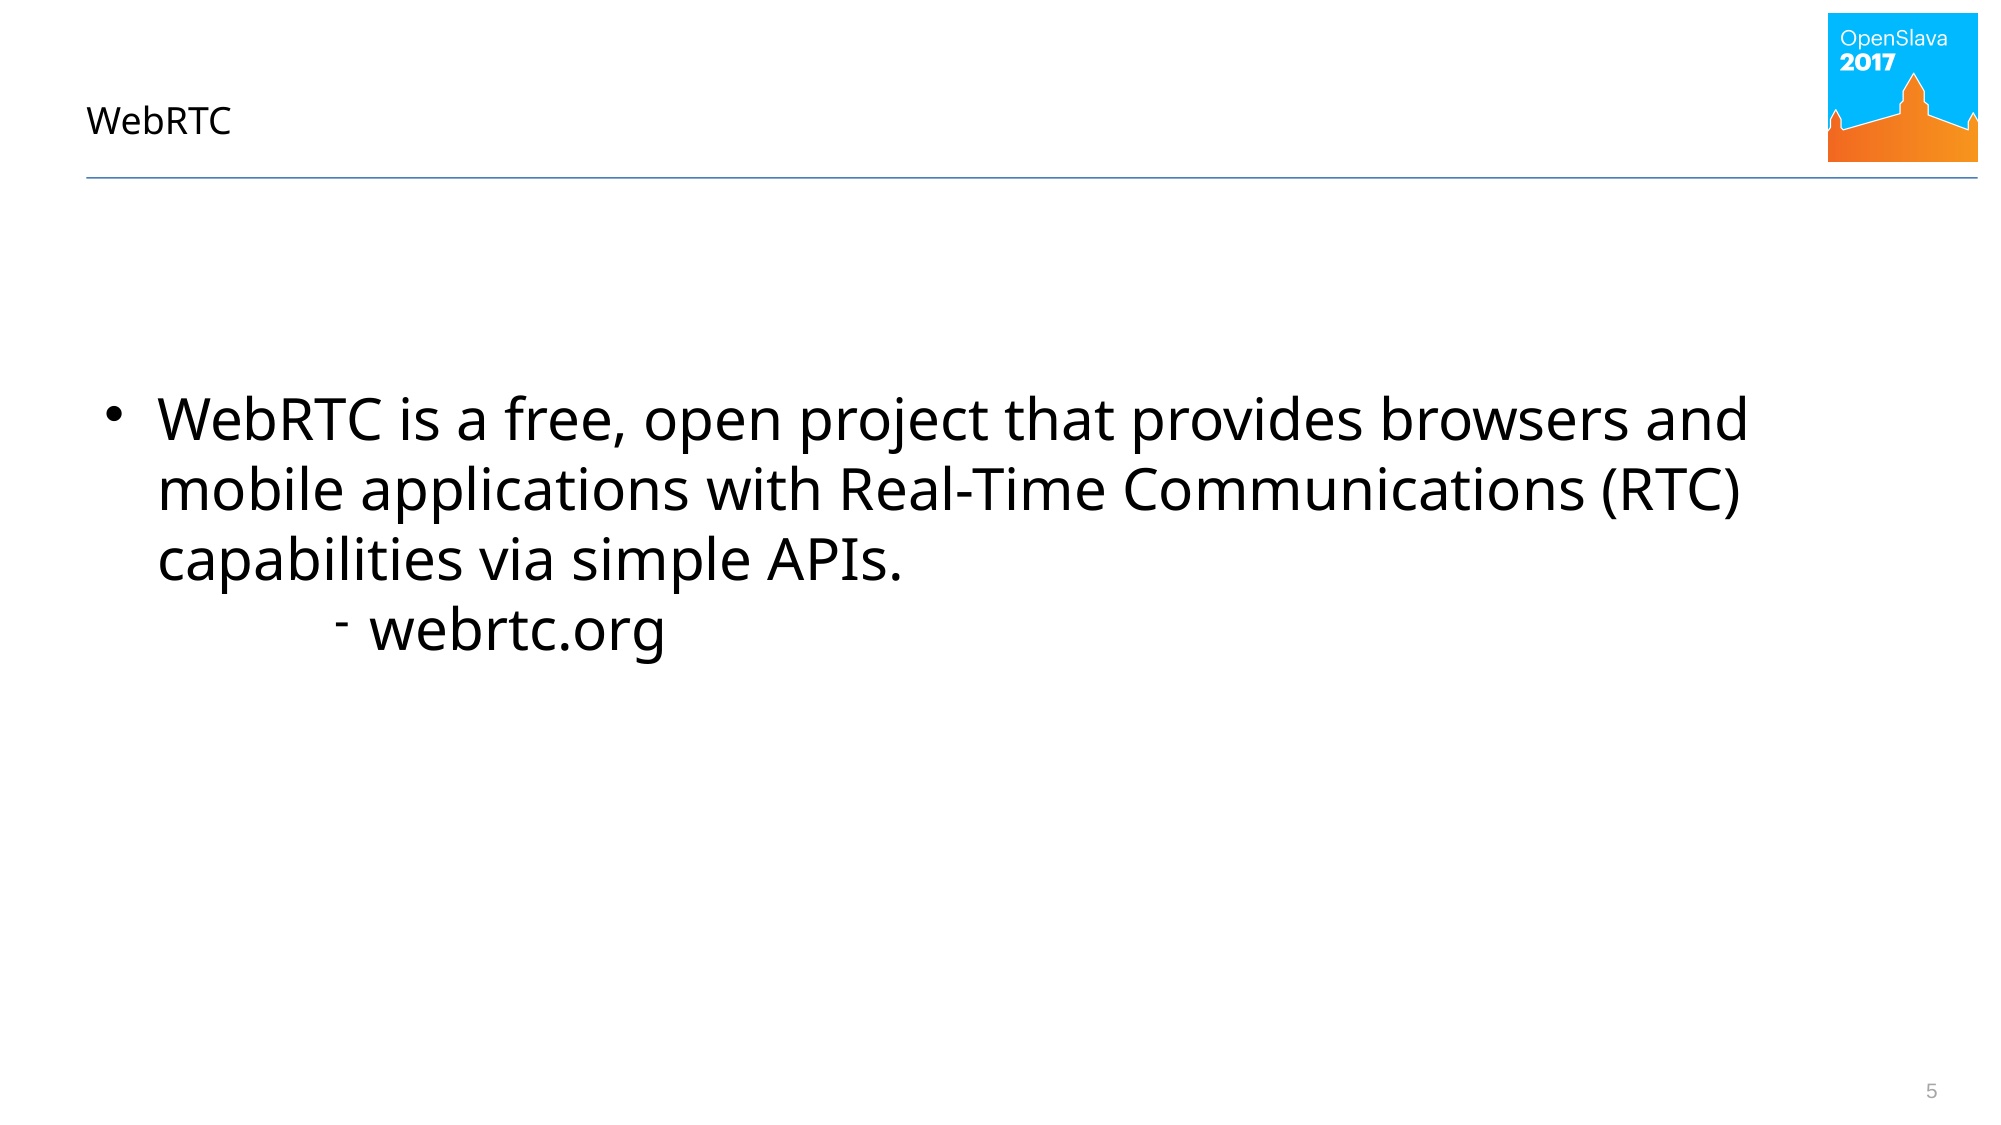

WebRTC
WebRTC is a free, open project that provides browsers and mobile applications with Real-Time Communications (RTC) capabilities via simple APIs.
webrtc.org